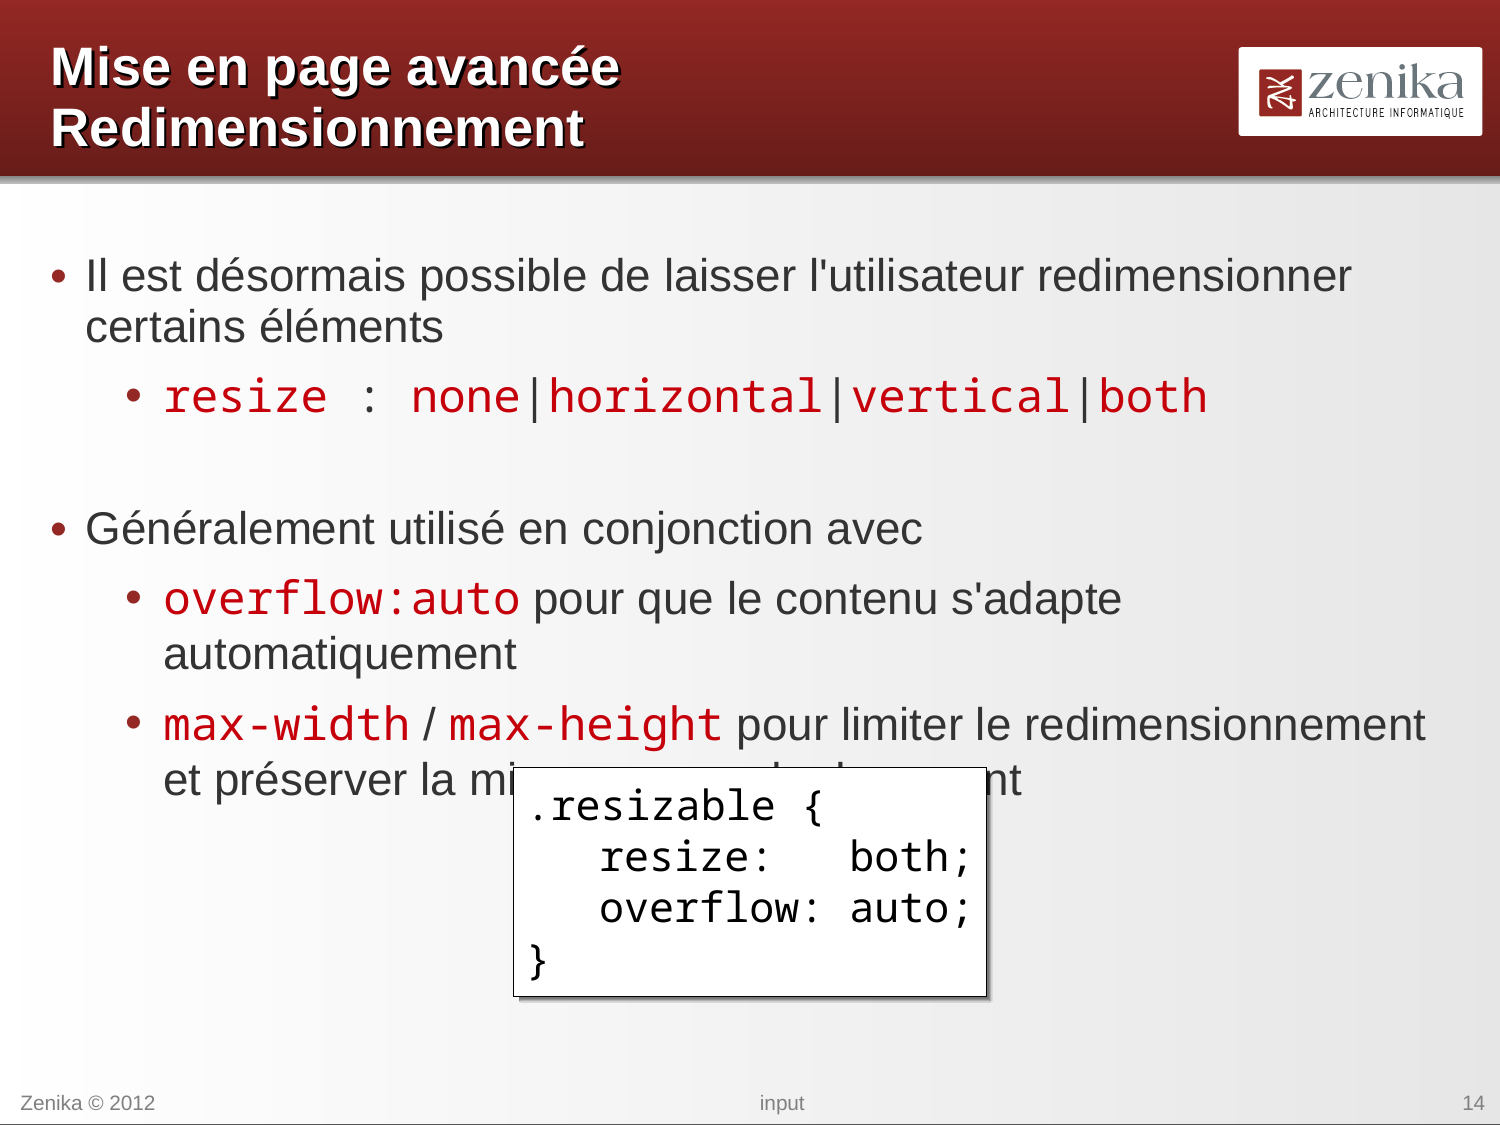

# Mise en page avancée Redimensionnement
Il est désormais possible de laisser l'utilisateur redimensionner certains éléments
resize : none|horizontal|vertical|both
Généralement utilisé en conjonction avec
overflow:auto pour que le contenu s'adapte automatiquement
max-width / max-height pour limiter le redimensionnement et préserver la mise en page du document
.resizable {
	resize: both;
	overflow: auto;
}